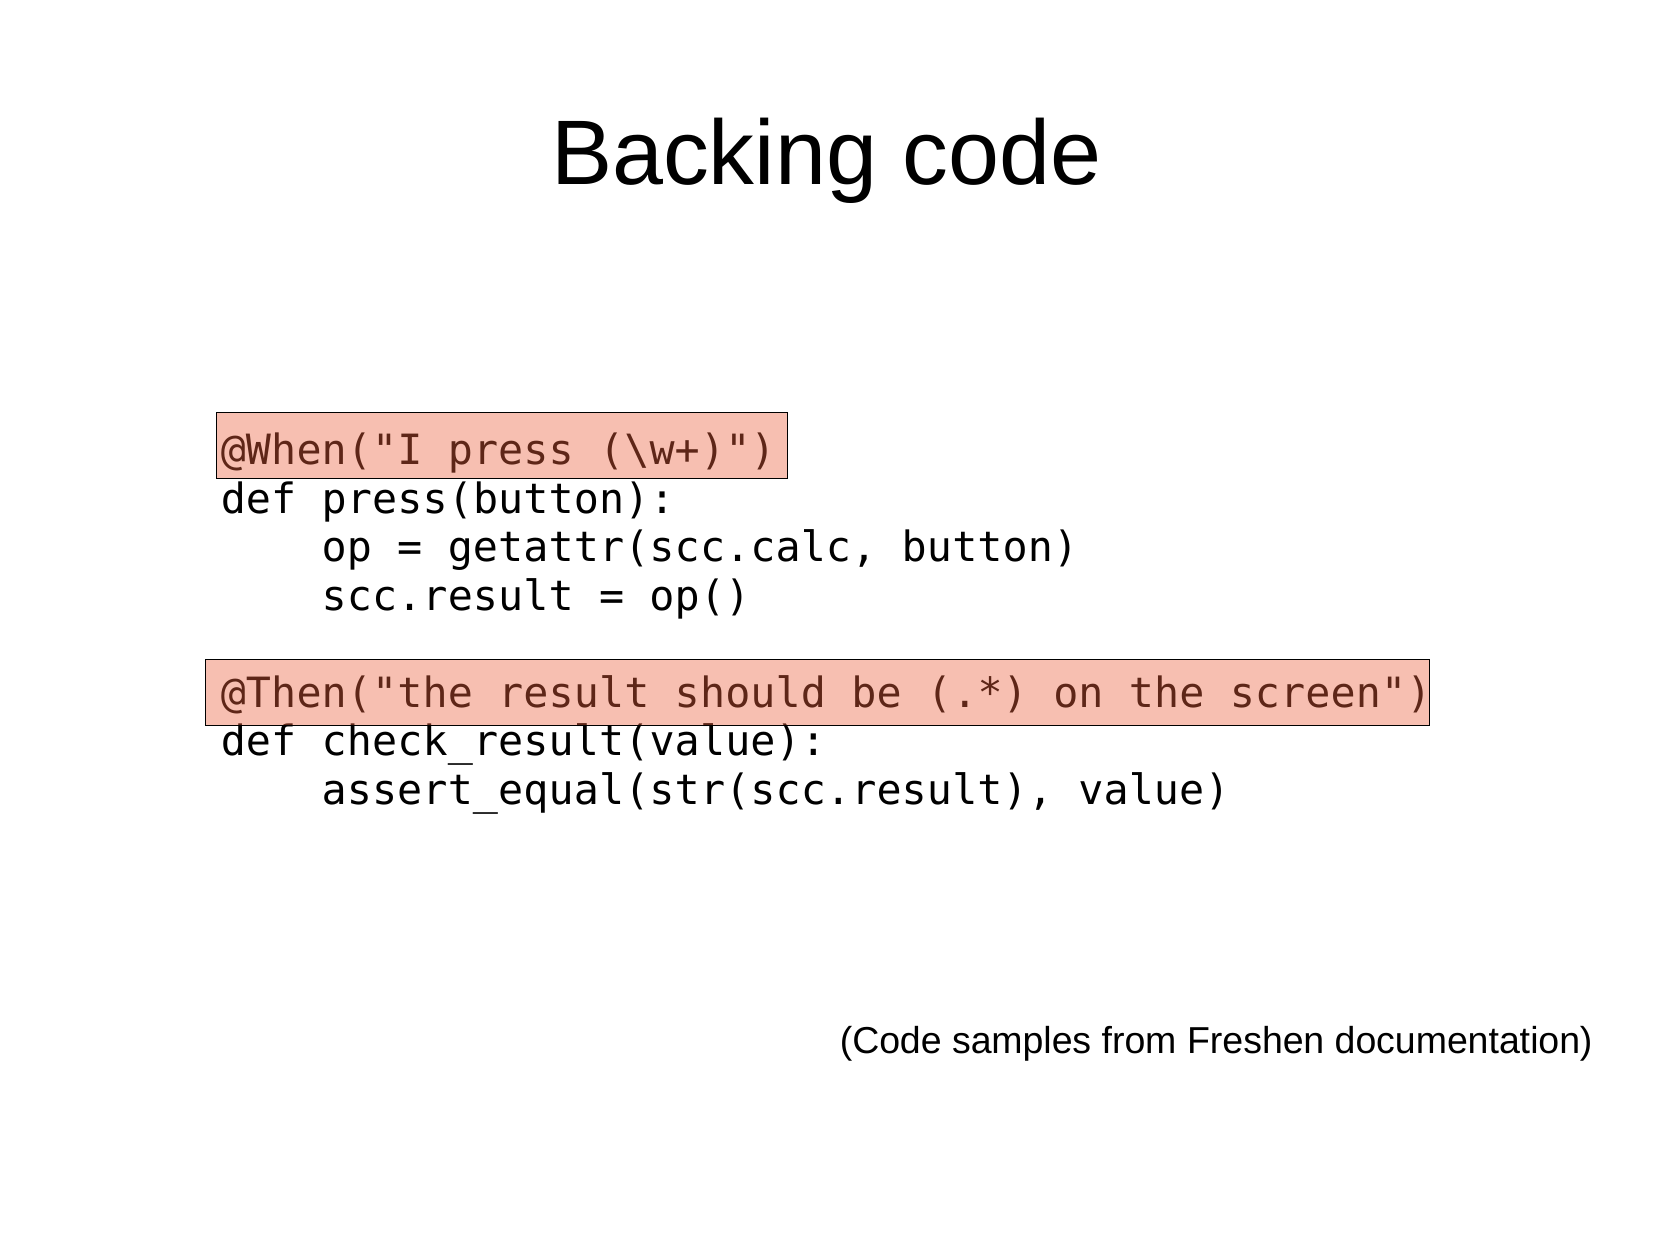

# Backing code
@When("I press (\w+)")
def press(button):
 op = getattr(scc.calc, button)
 scc.result = op()
@Then("the result should be (.*) on the screen")
def check_result(value):
 assert_equal(str(scc.result), value)
(Code samples from Freshen documentation)